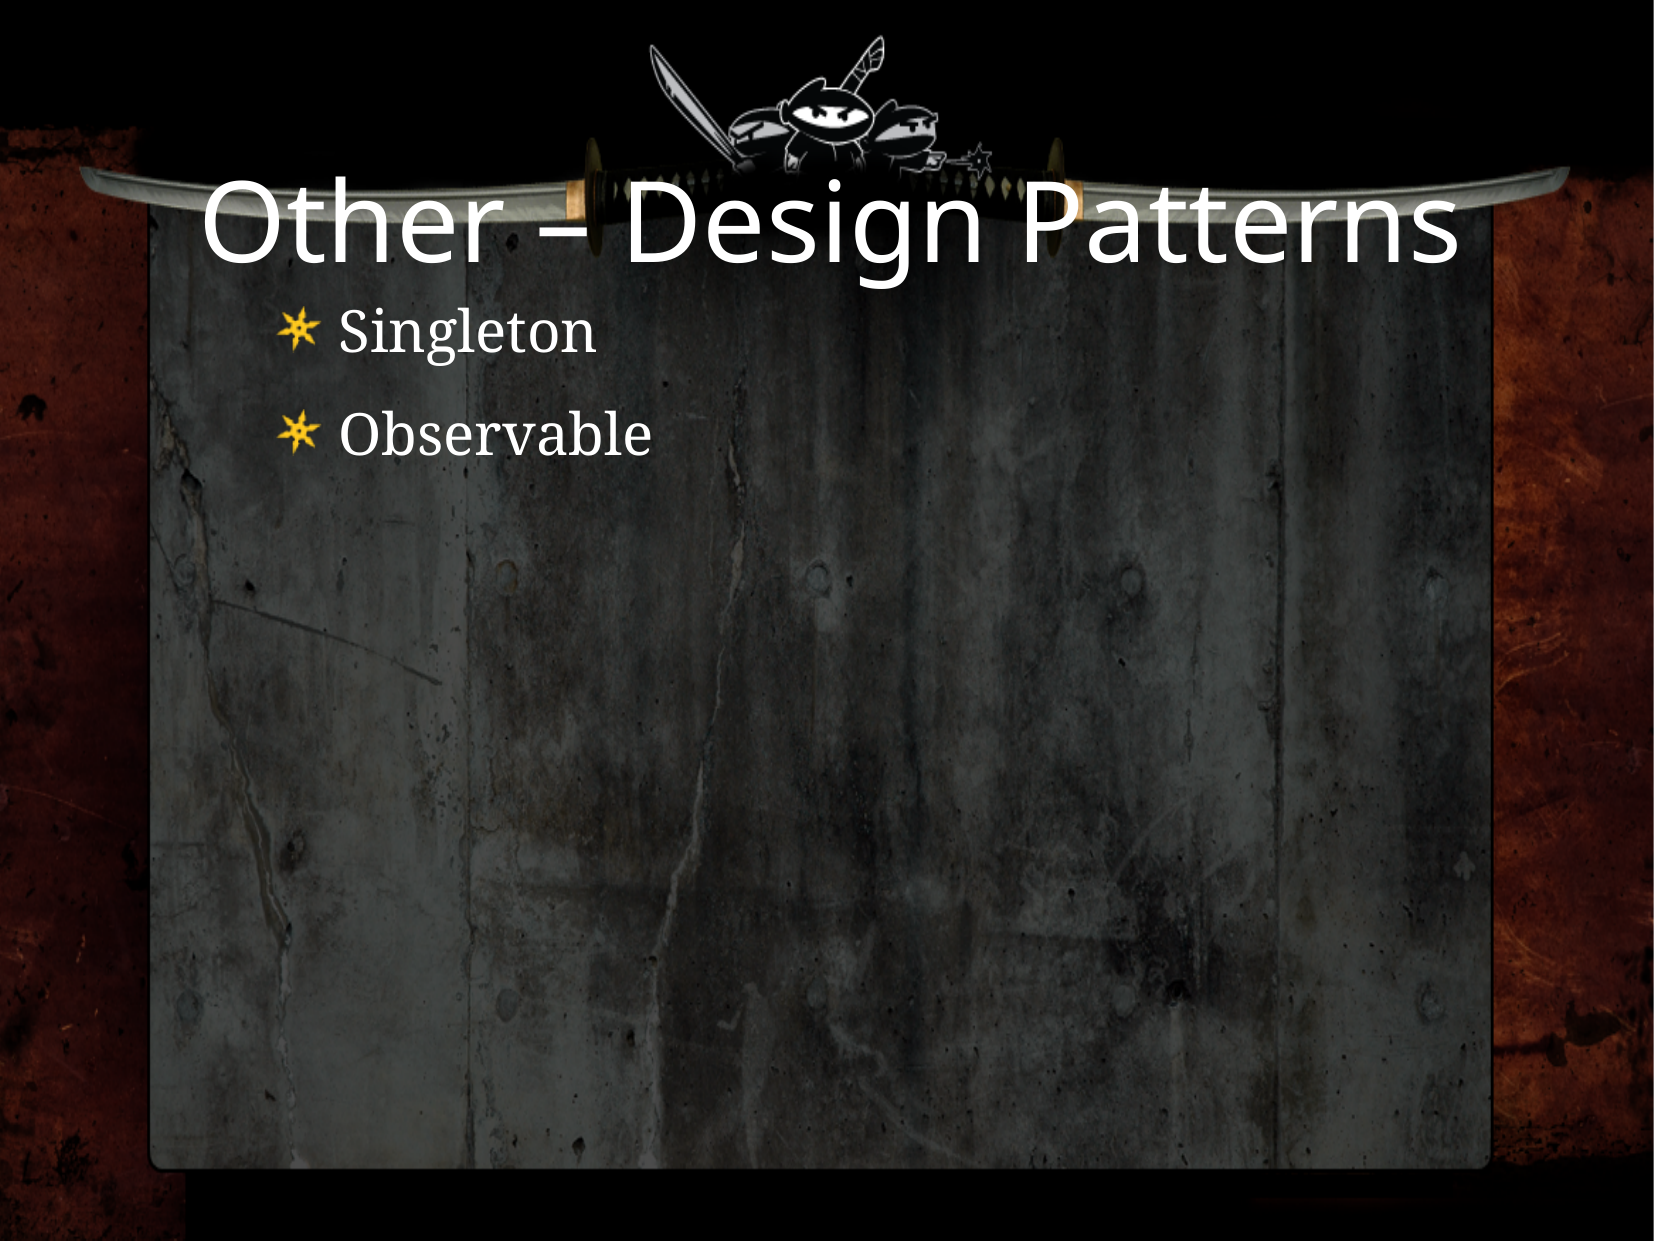

# Other – Design Patterns
Singleton
Observable